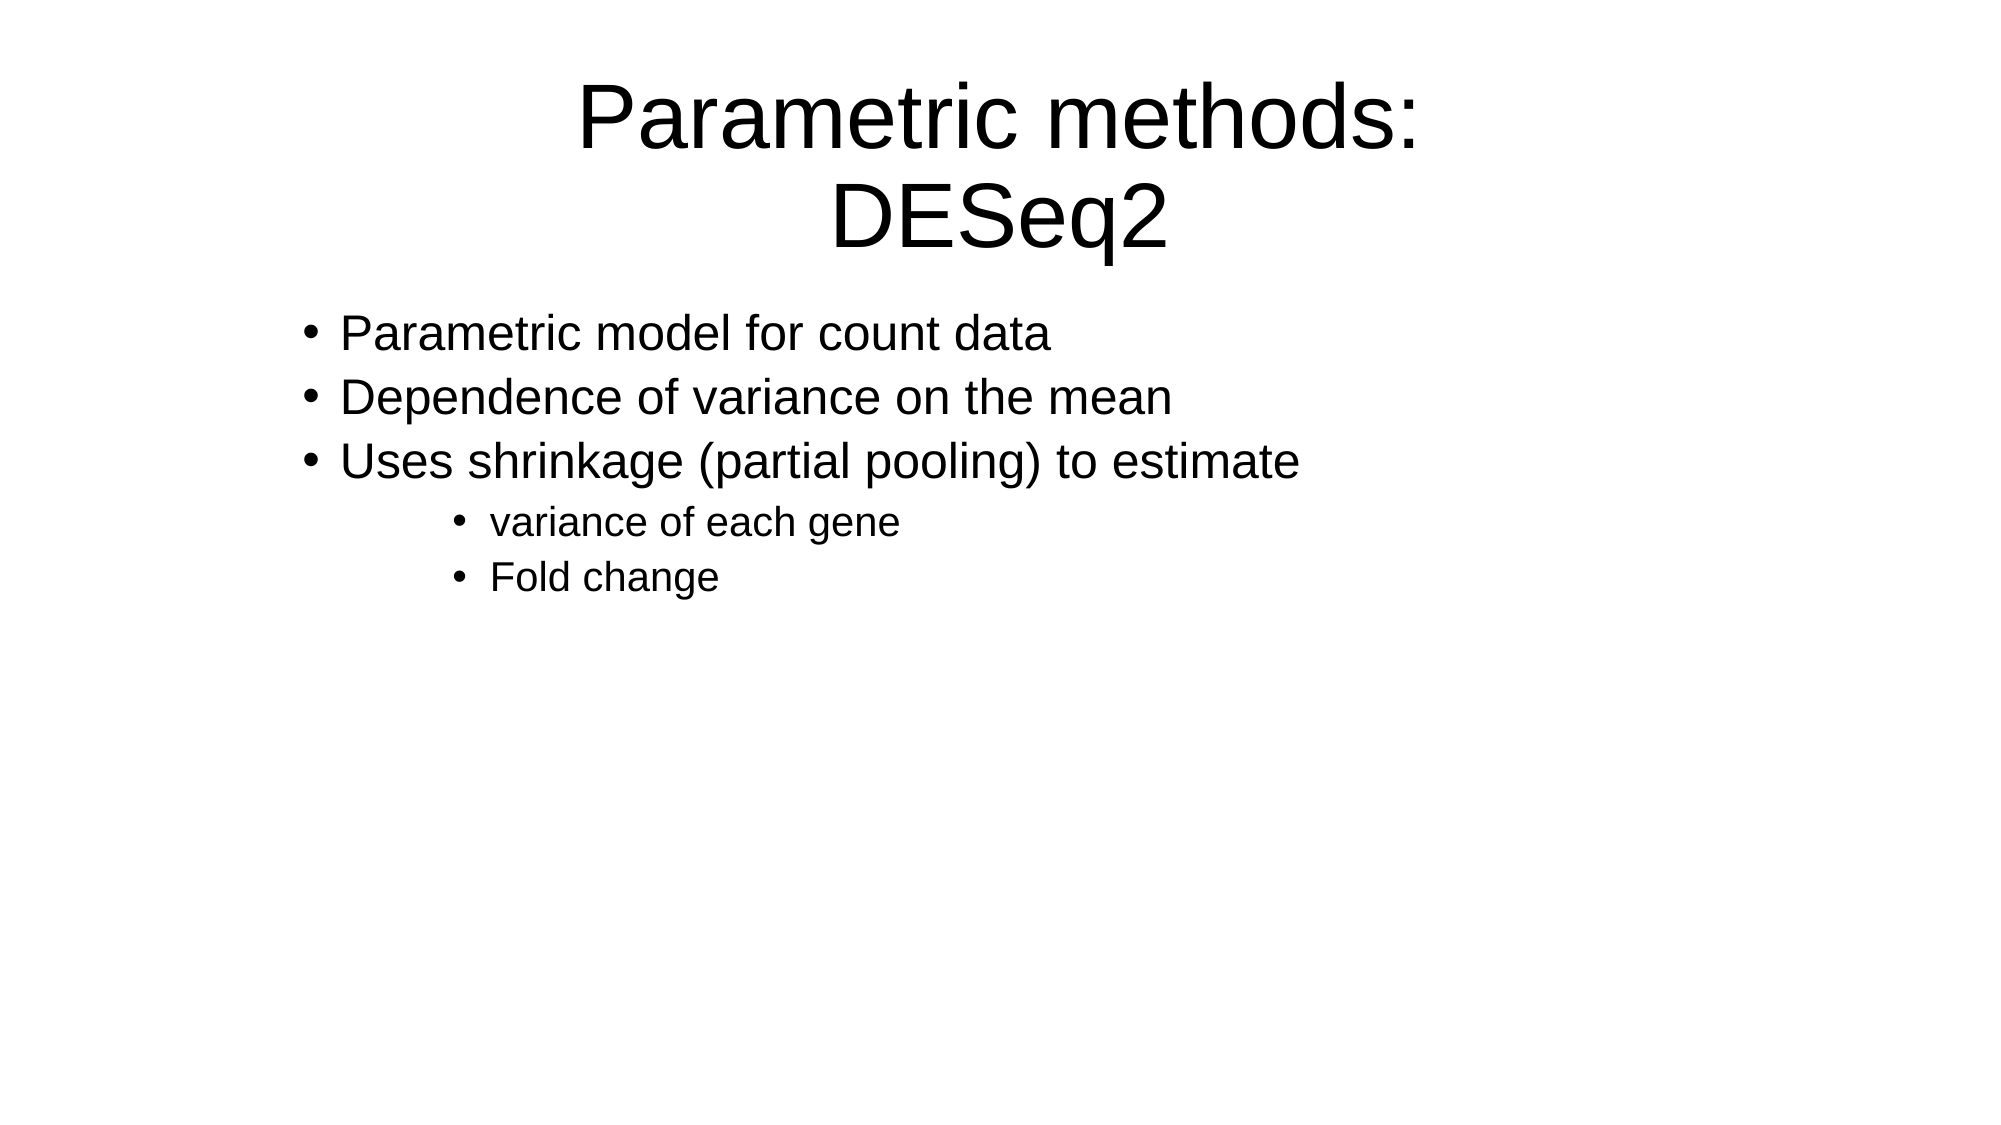

# Parametric methods: DESeq2
Parametric model for count data
Dependence of variance on the mean
Uses shrinkage (partial pooling) to estimate
variance of each gene
Fold change